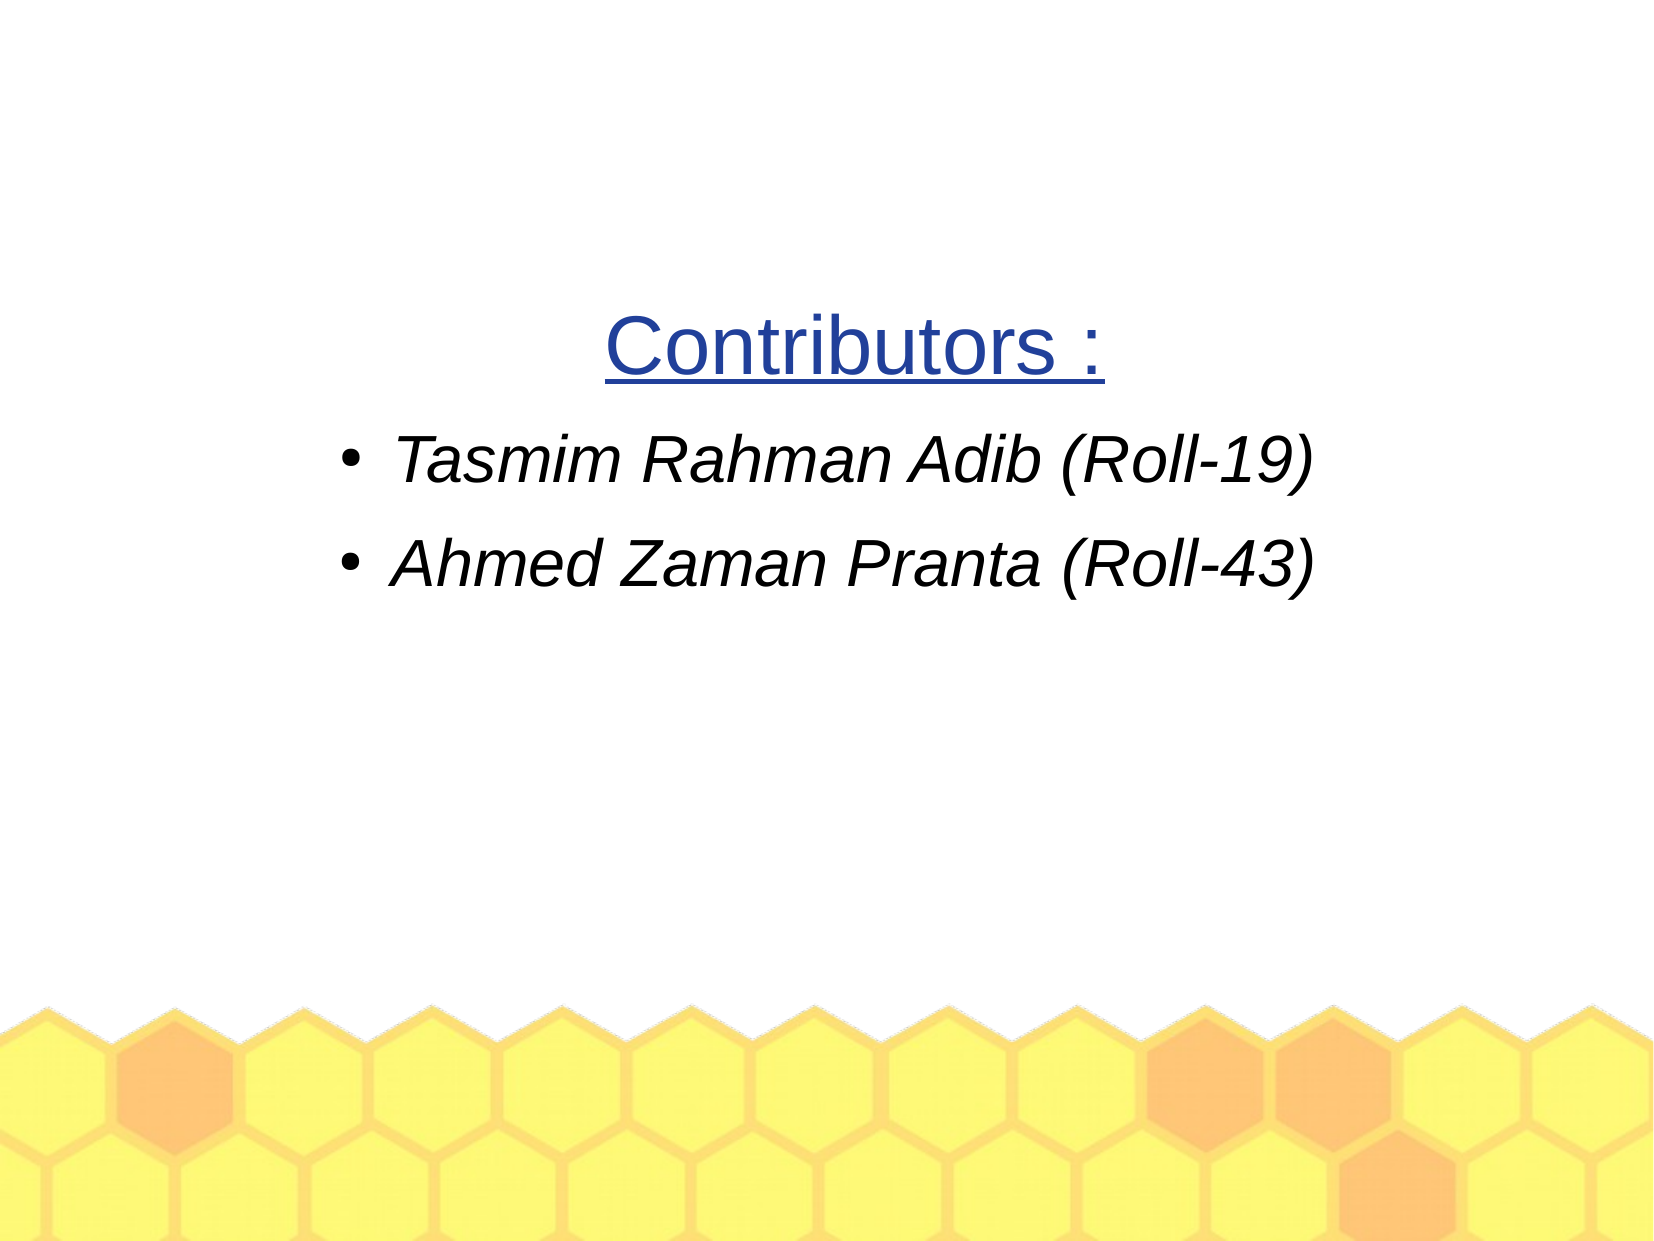

# Contributors :
Tasmim Rahman Adib (Roll-19)
Ahmed Zaman Pranta (Roll-43)